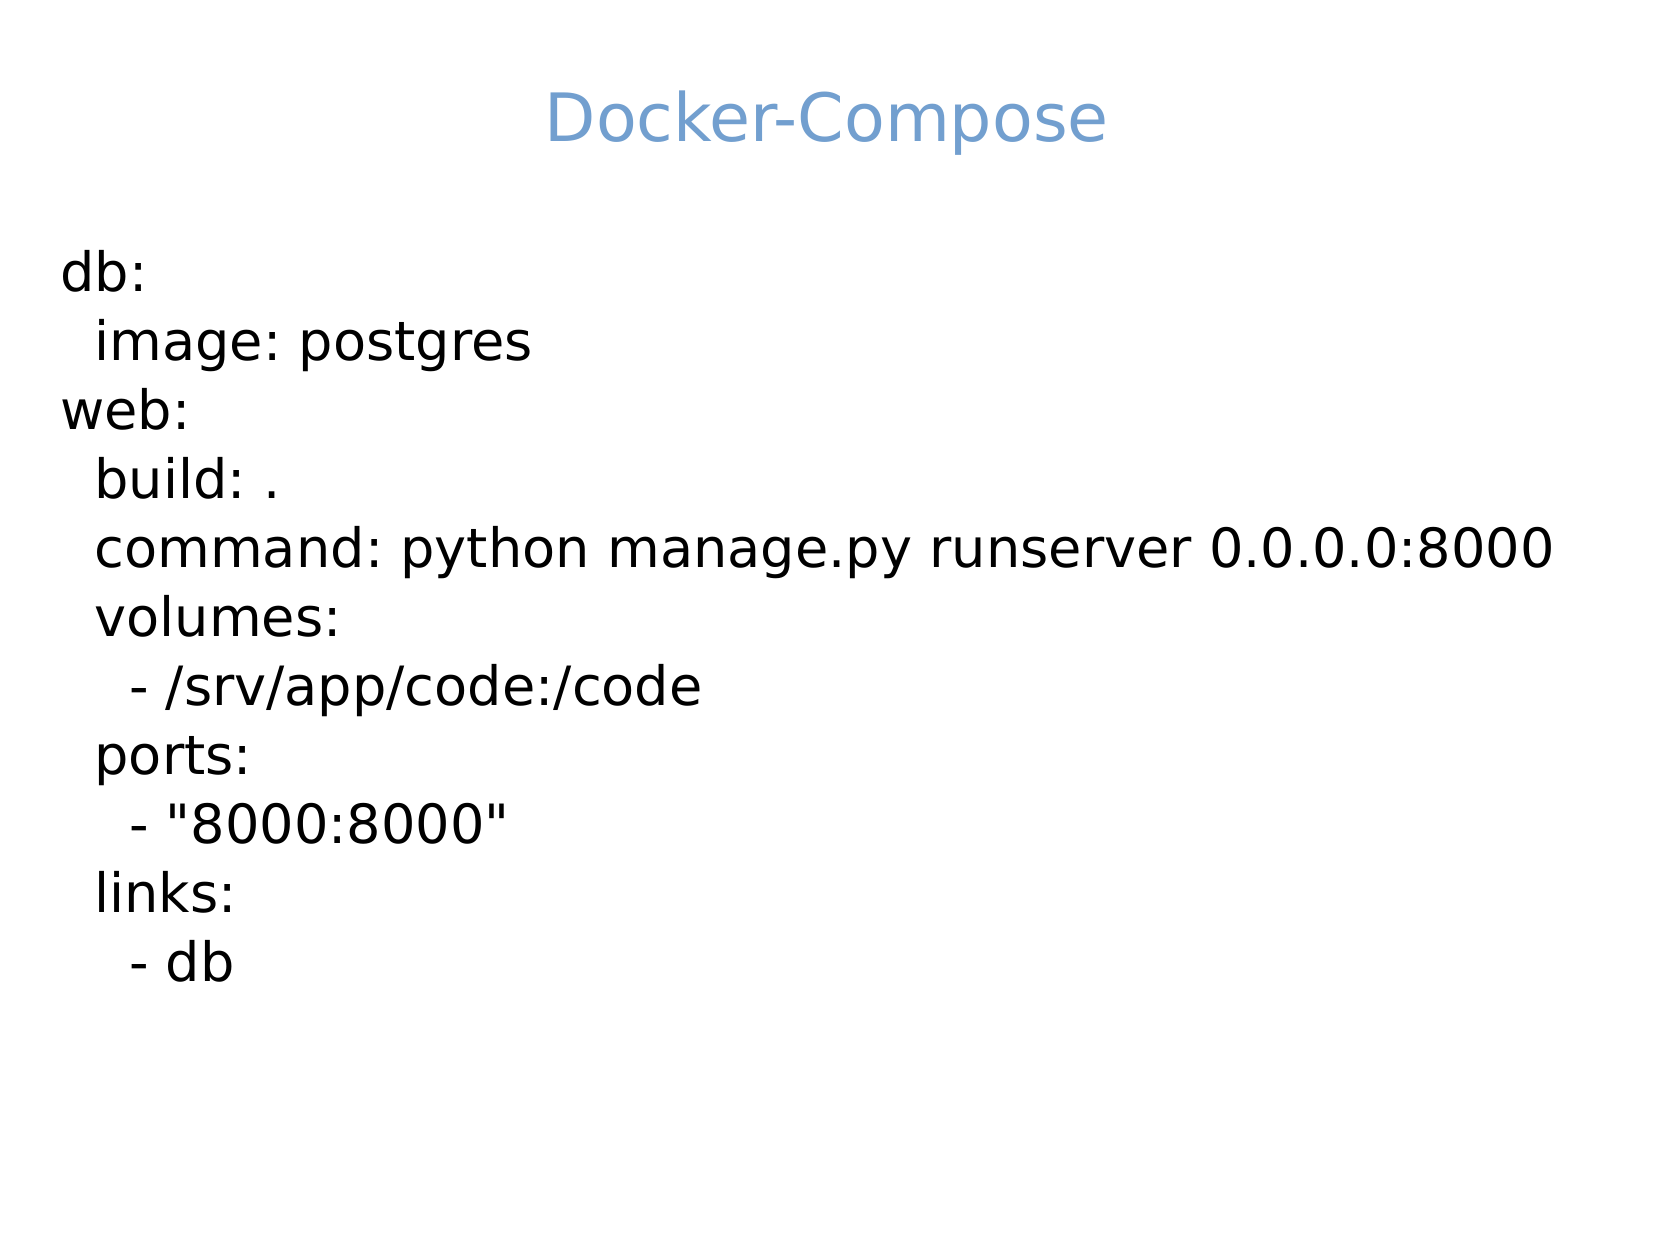

Docker-Compose
db:
 image: postgres
web:
 build: .
 command: python manage.py runserver 0.0.0.0:8000
 volumes:
 - /srv/app/code:/code
 ports:
 - "8000:8000"
 links:
 - db